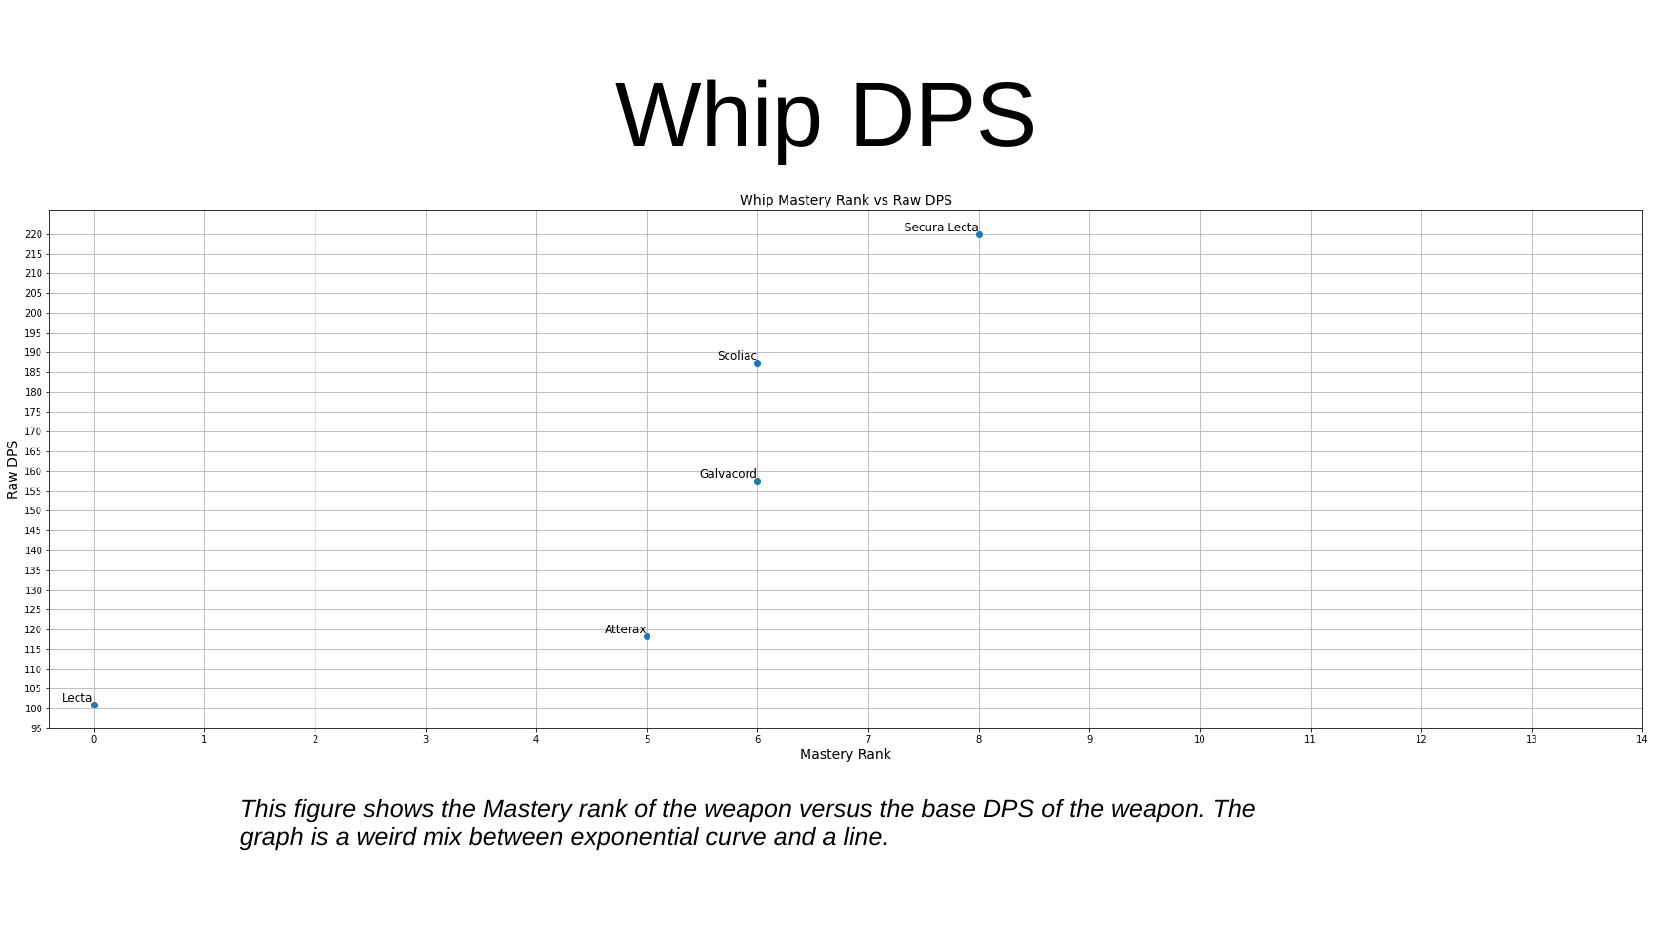

# Whip DPS
This figure shows the Mastery rank of the weapon versus the base DPS of the weapon. The graph is a weird mix between exponential curve and a line.